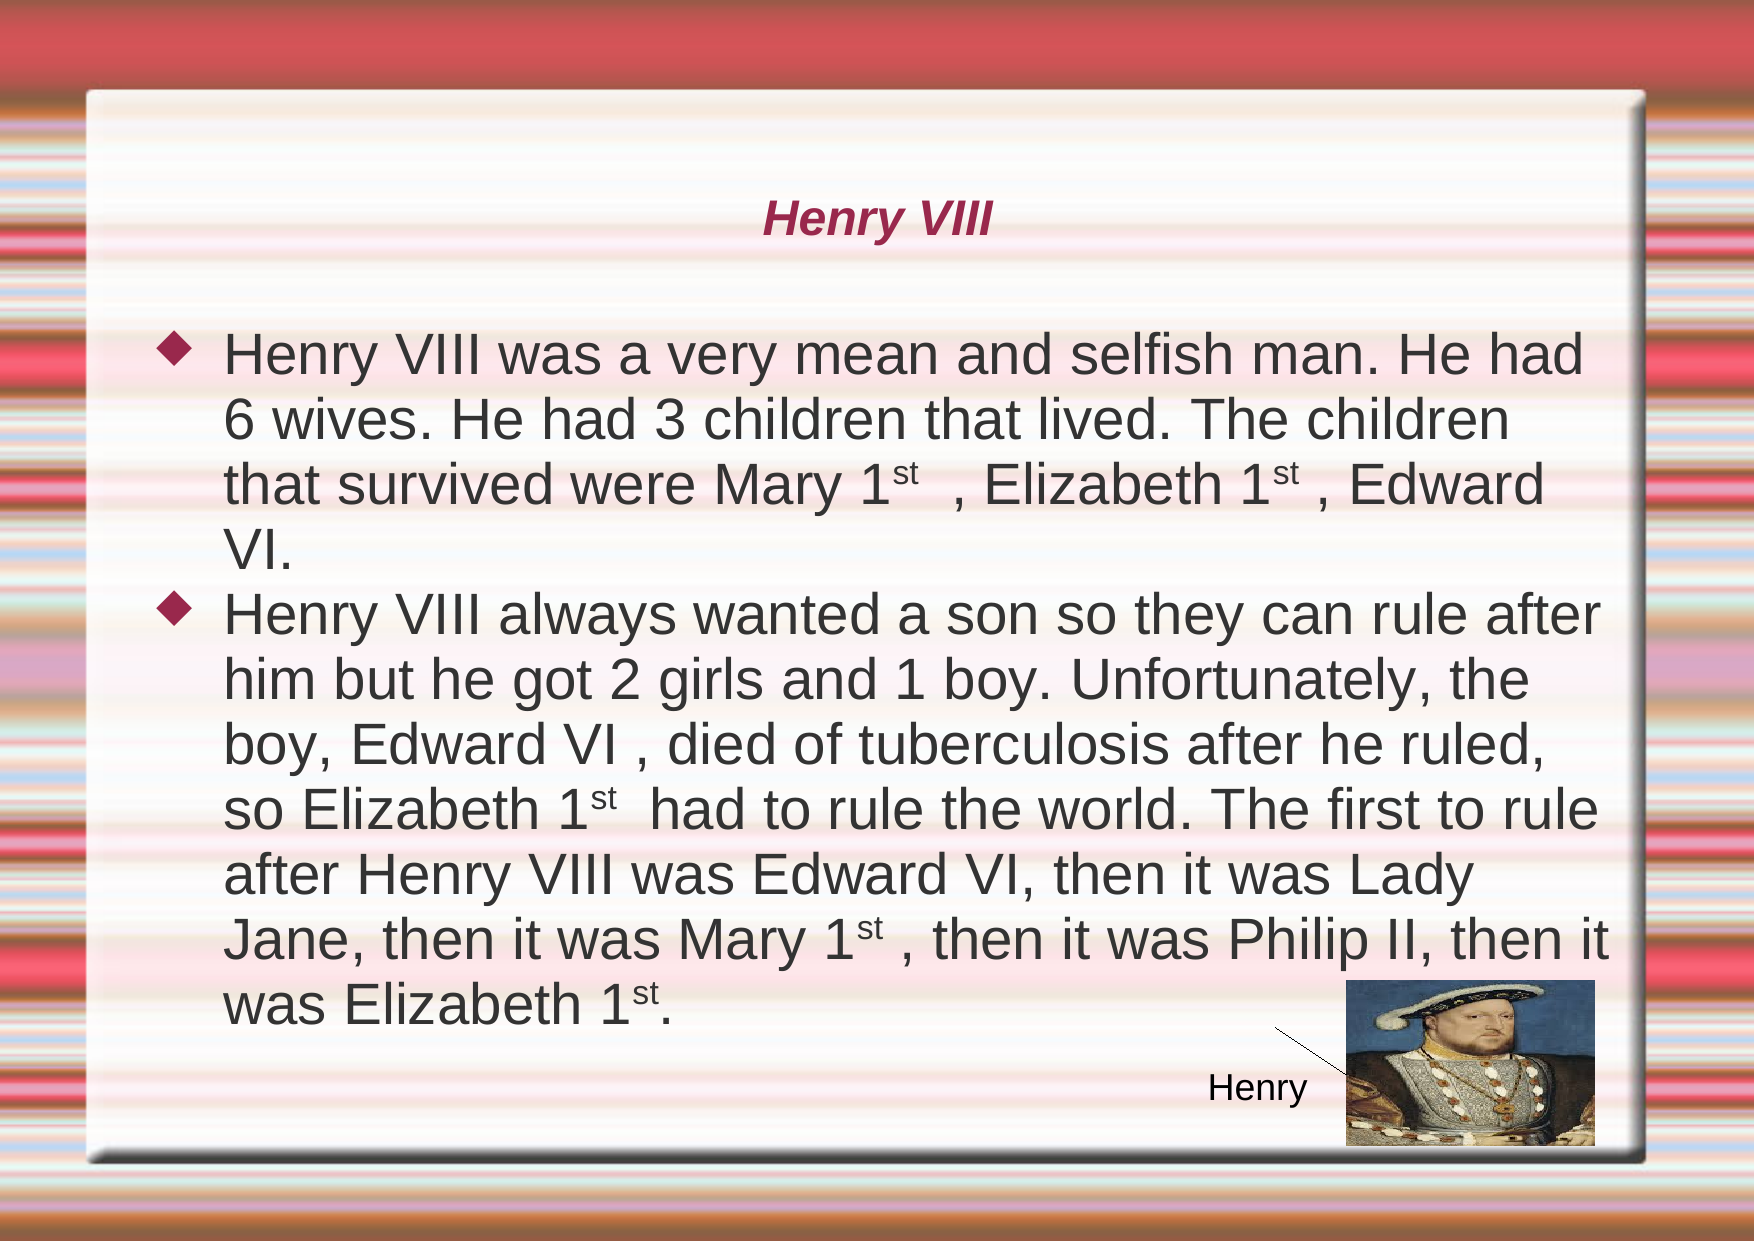

# Henry VIII
Henry VIII was a very mean and selfish man. He had 6 wives. He had 3 children that lived. The children that survived were Mary 1st , Elizabeth 1st , Edward VI.
Henry VIII always wanted a son so they can rule after him but he got 2 girls and 1 boy. Unfortunately, the boy, Edward VI , died of tuberculosis after he ruled, so Elizabeth 1st had to rule the world. The first to rule after Henry VIII was Edward VI, then it was Lady Jane, then it was Mary 1st , then it was Philip II, then it was Elizabeth 1st.
Henry